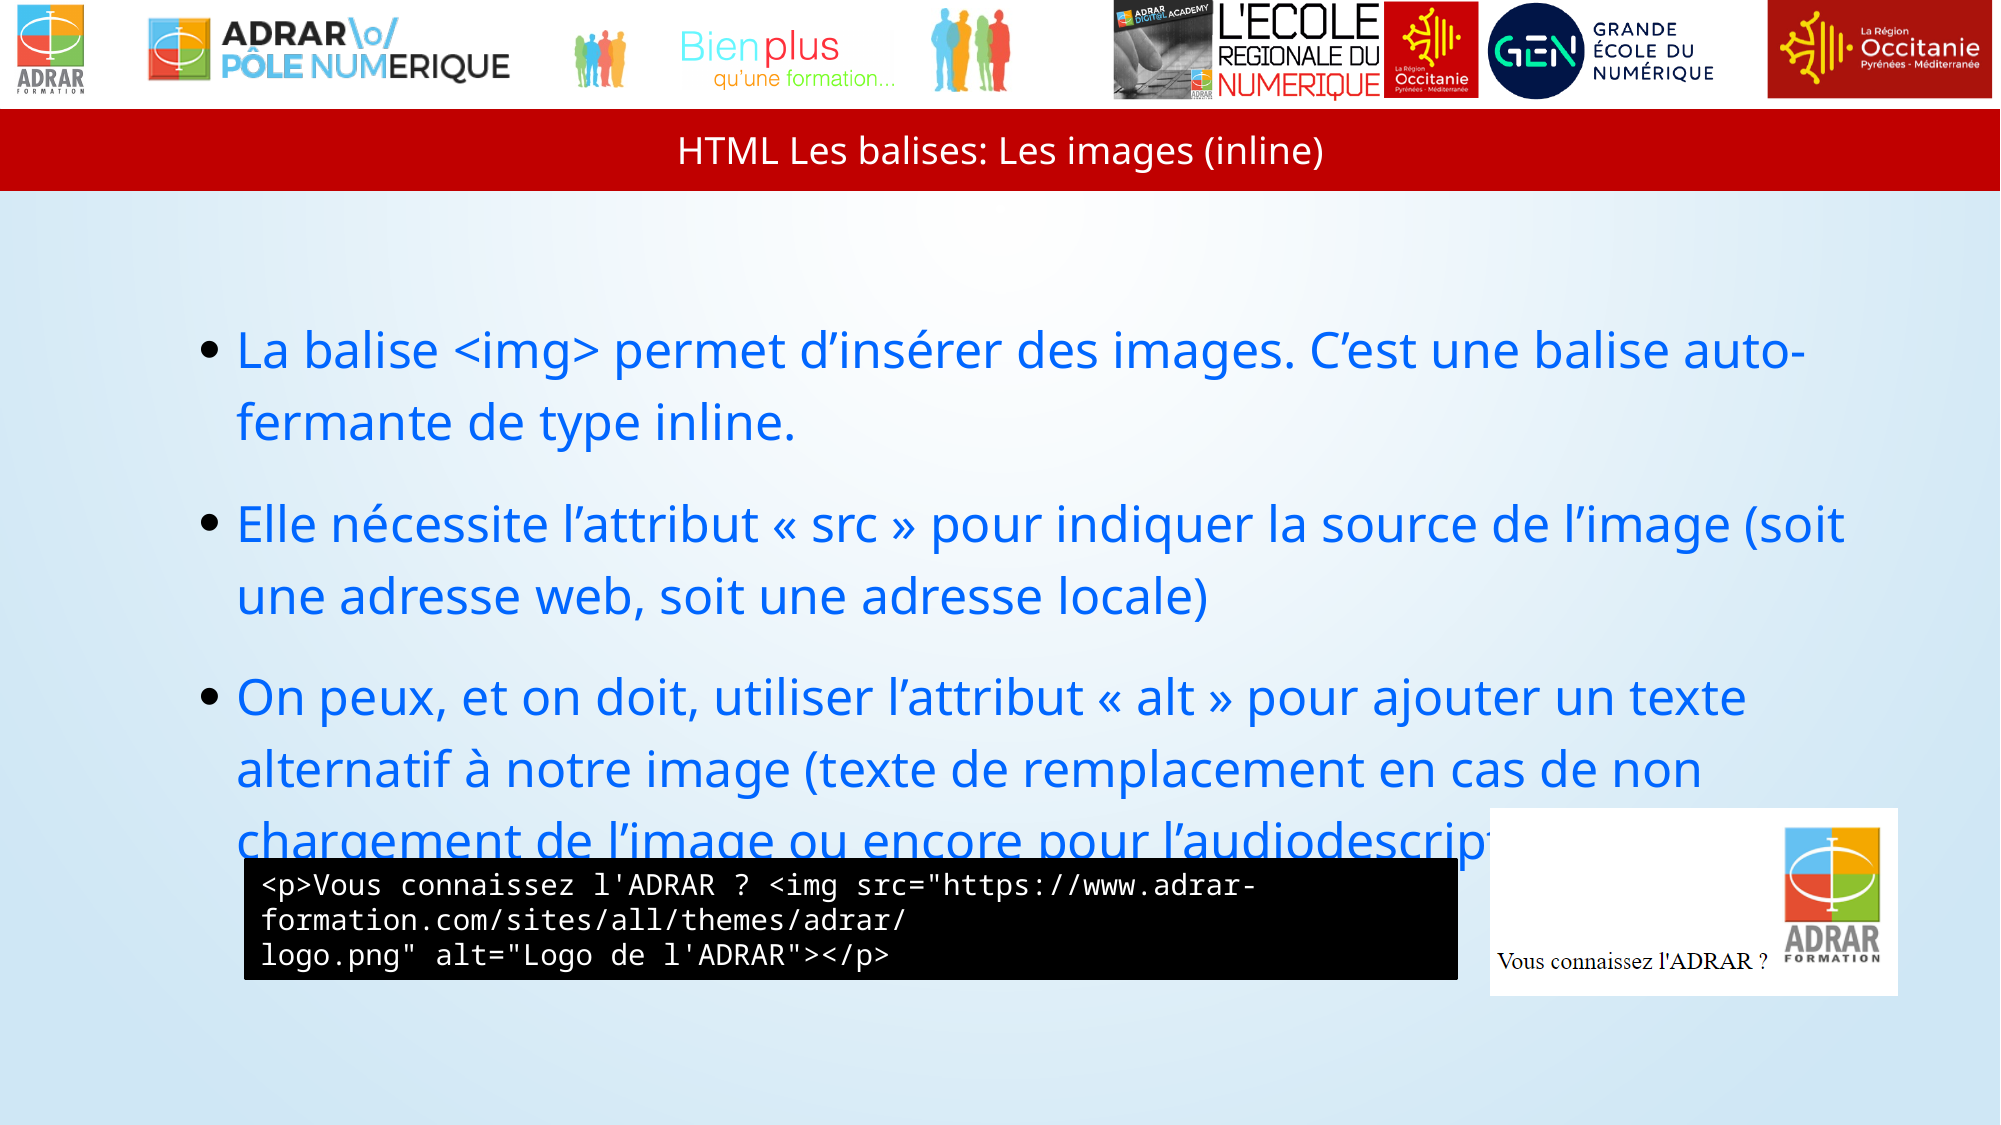

HTML Les balises: Les images (inline)
# La balise <img> permet d’insérer des images. C’est une balise auto-fermante de type inline.
Elle nécessite l’attribut « src » pour indiquer la source de l’image (soit une adresse web, soit une adresse locale)
On peux, et on doit, utiliser l’attribut « alt » pour ajouter un texte alternatif à notre image (texte de remplacement en cas de non chargement de l’image ou encore pour l’audiodescription)
<p>Vous connaissez l'ADRAR ? <img src="https://www.adrar-formation.com/sites/all/themes/adrar/logo.png" alt="Logo de l'ADRAR"></p>